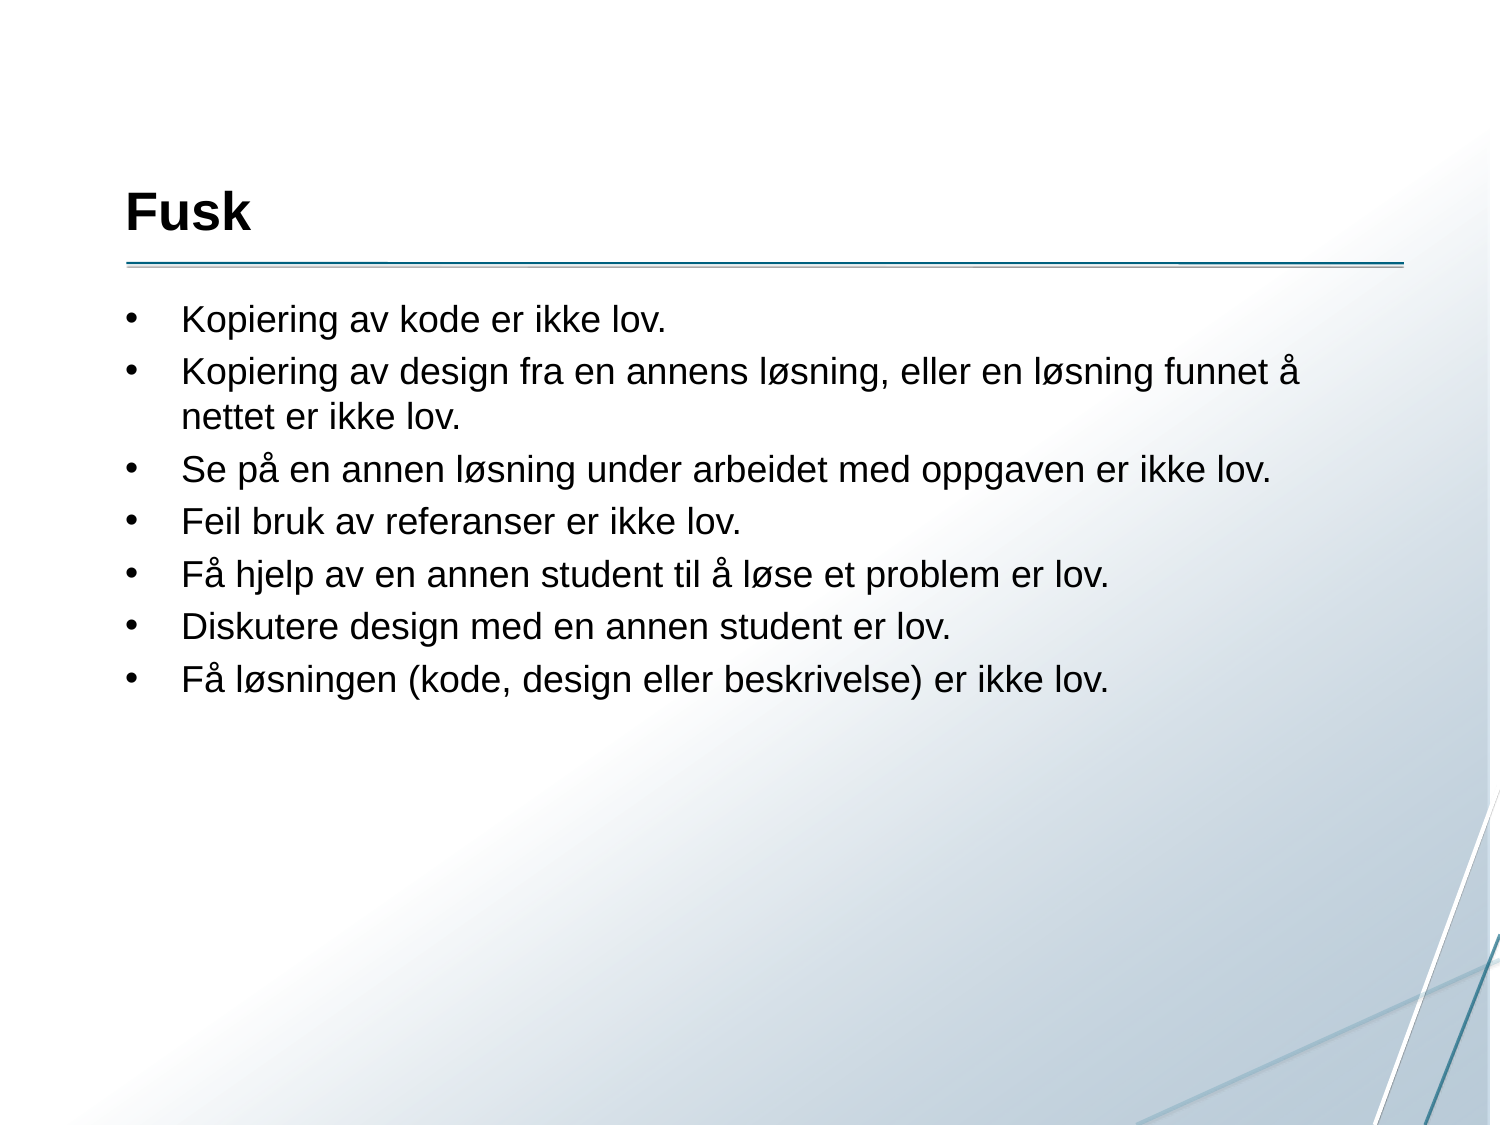

# Fusk
Kopiering av kode er ikke lov.
Kopiering av design fra en annens løsning, eller en løsning funnet å nettet er ikke lov.
Se på en annen løsning under arbeidet med oppgaven er ikke lov.
Feil bruk av referanser er ikke lov.
Få hjelp av en annen student til å løse et problem er lov.
Diskutere design med en annen student er lov.
Få løsningen (kode, design eller beskrivelse) er ikke lov.